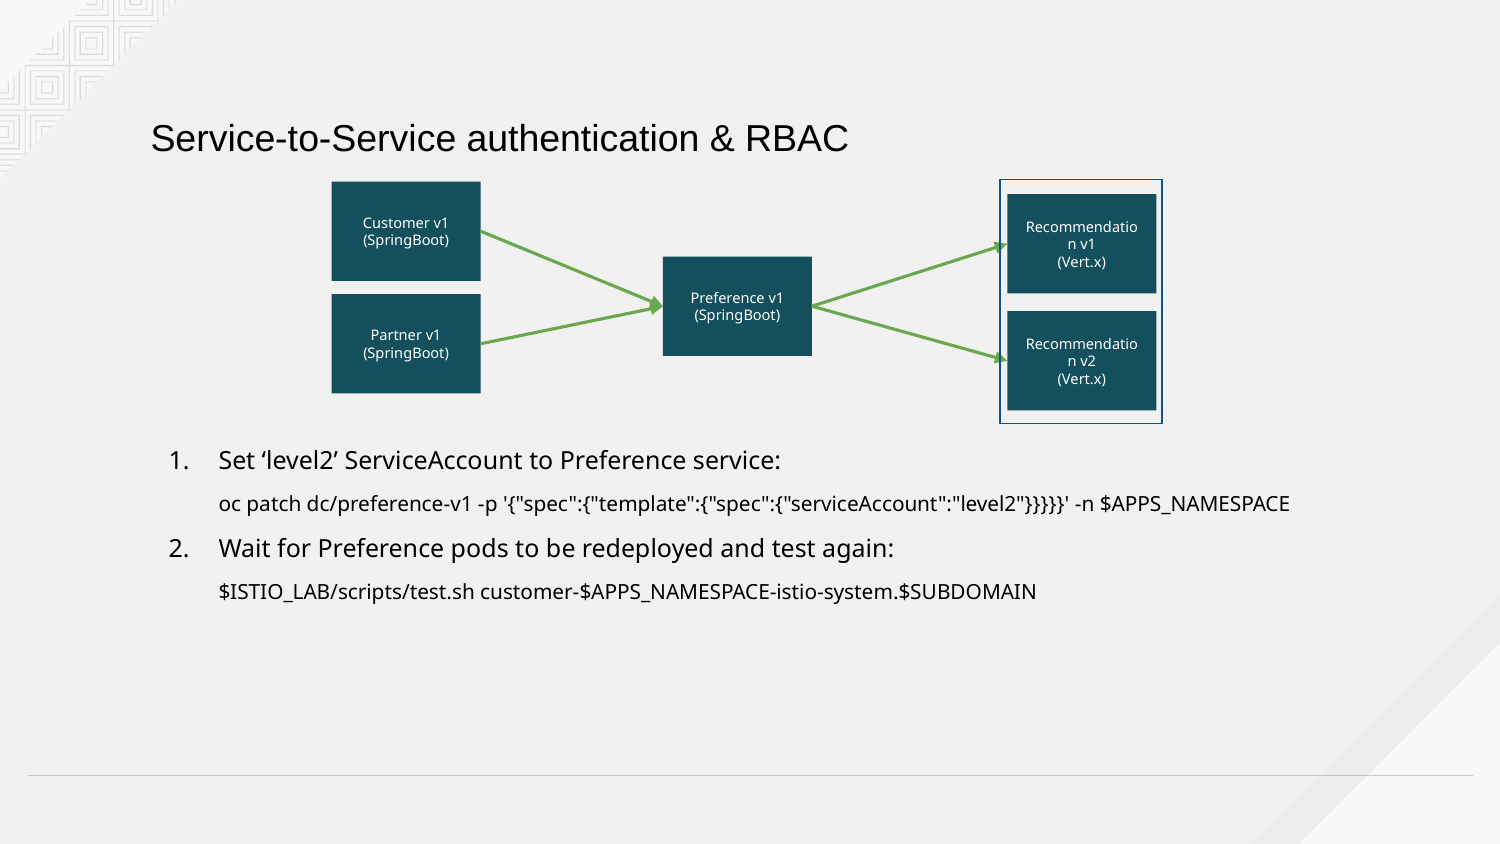

# Service-to-Service authentication & RBAC
Customer v1
(SpringBoot)
Recommendation v1
(Vert.x)
Preference v1
(SpringBoot)
Partner v1
(SpringBoot)
Recommendation v2
(Vert.x)
Set ‘level2’ ServiceAccount to Preference service:
oc patch dc/preference-v1 -p '{"spec":{"template":{"spec":{"serviceAccount":"level2"}}}}}' -n $APPS_NAMESPACE
Wait for Preference pods to be redeployed and test again:
$ISTIO_LAB/scripts/test.sh customer-$APPS_NAMESPACE-istio-system.$SUBDOMAIN